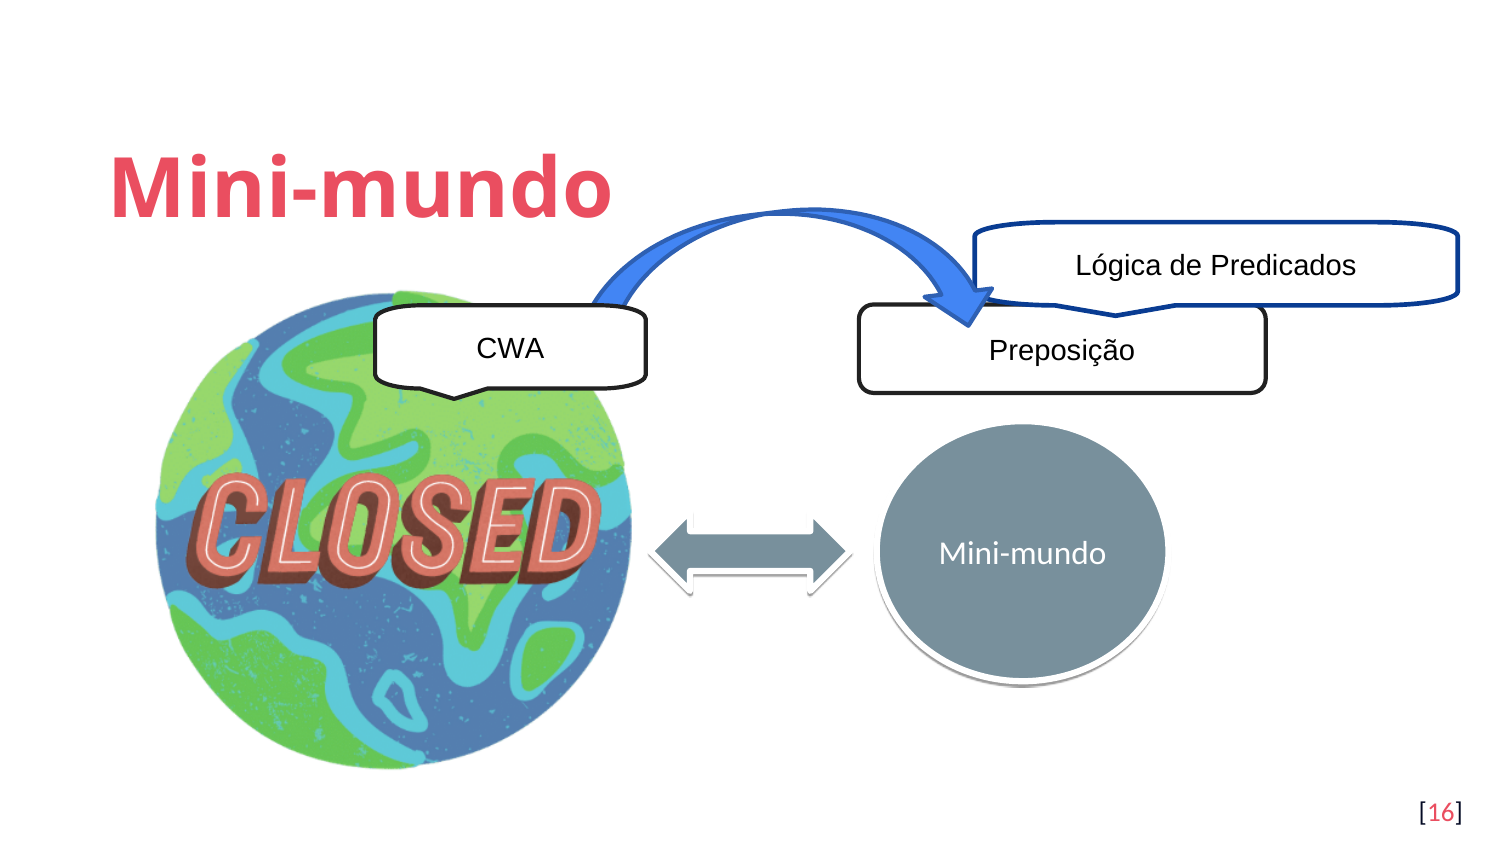

Mini-mundo
Lógica de Predicados
Preposição
CWA
Mini-mundo